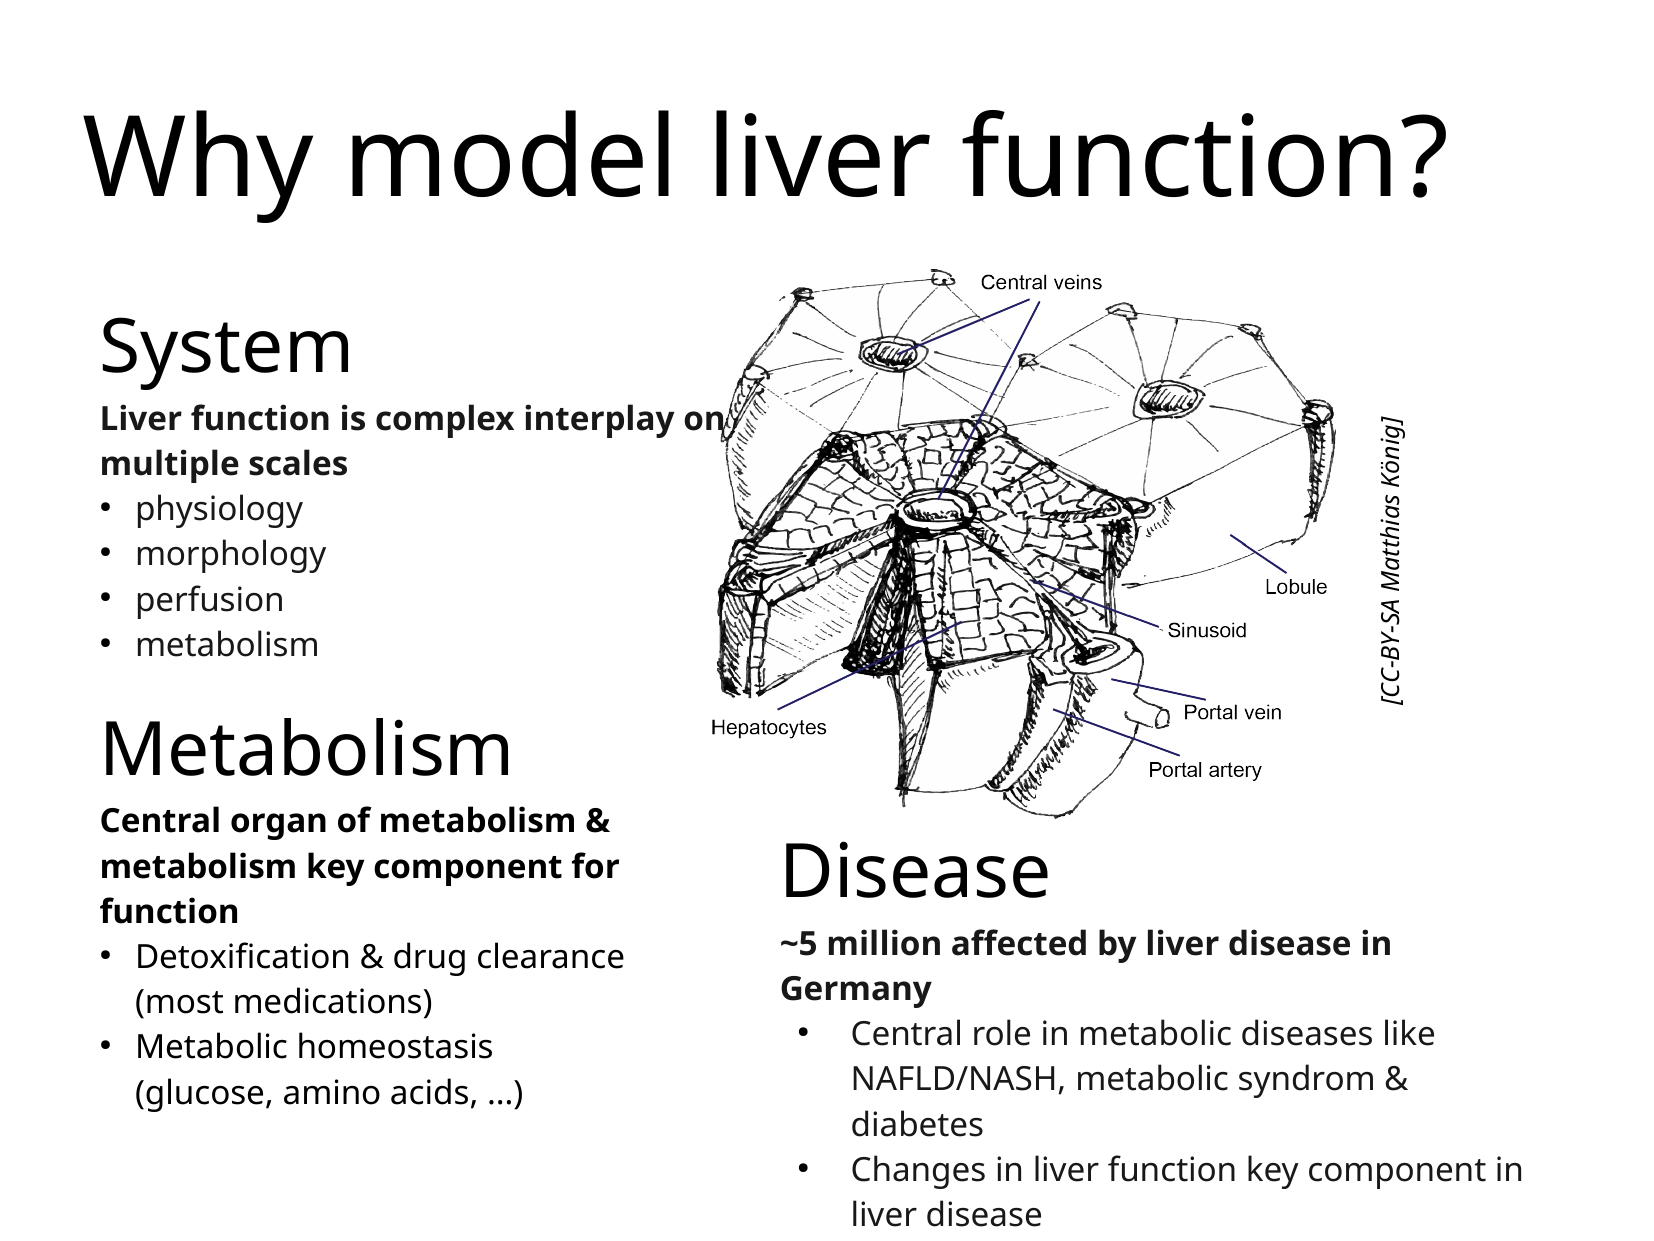

# Why model liver function?
System
Liver function is complex interplay on multiple scales
physiology
morphology
perfusion
metabolism
[CC-BY-SA Matthias König]
Metabolism
Central organ of metabolism & metabolism key component for function
Detoxification & drug clearance
(most medications)
Metabolic homeostasis
(glucose, amino acids, …)
Disease
~5 million affected by liver disease in Germany
Central role in metabolic diseases like NAFLD/NASH, metabolic syndrom & diabetes
Changes in liver function key component in liver disease